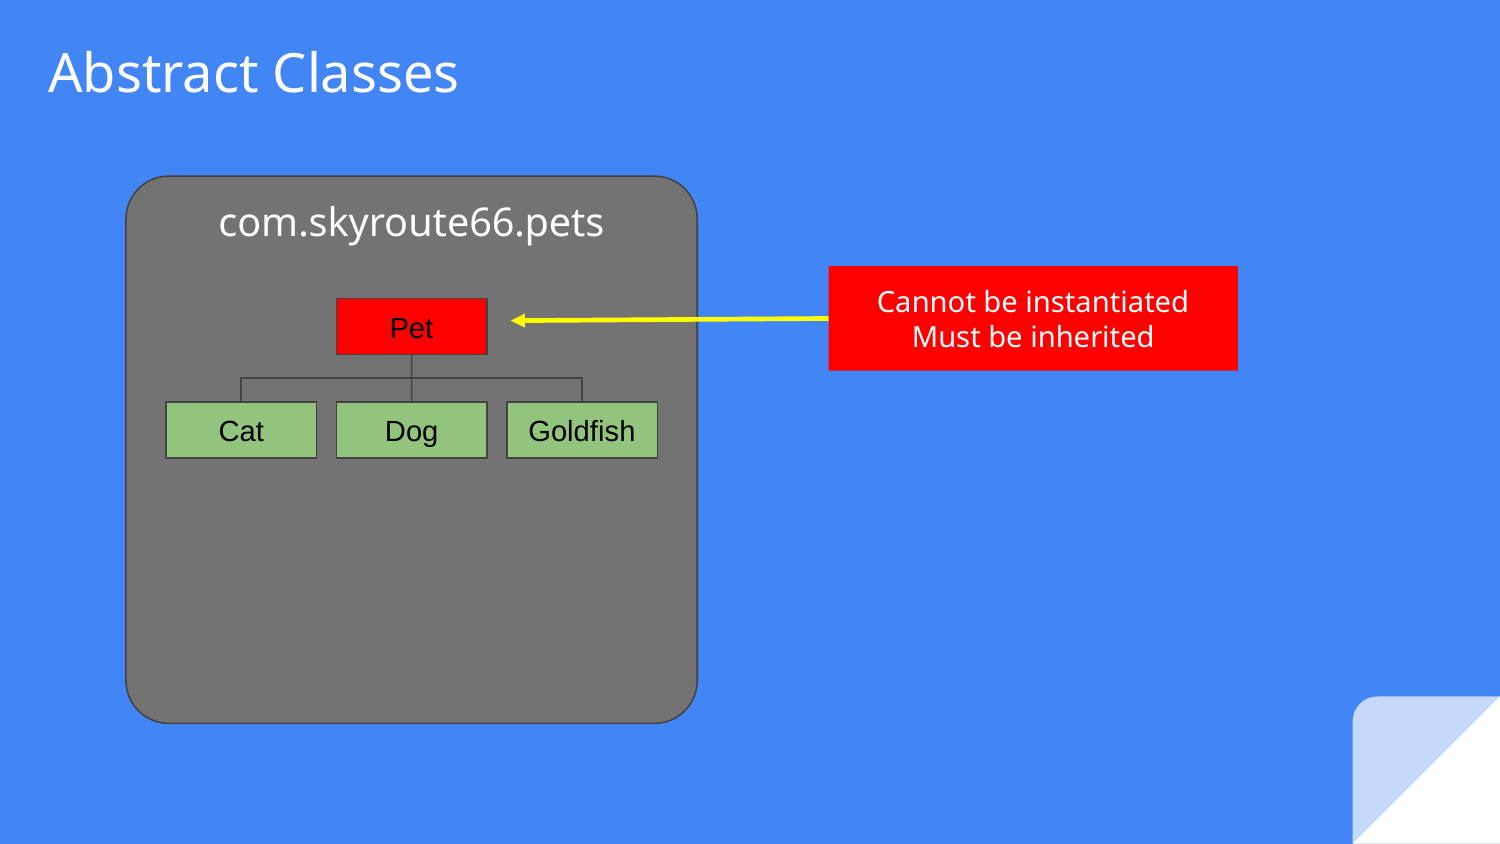

# Abstract Classes
com.skyroute66.pets
Cannot be instantiated
Must be inherited
Pet
Cat
Dog
Goldfish